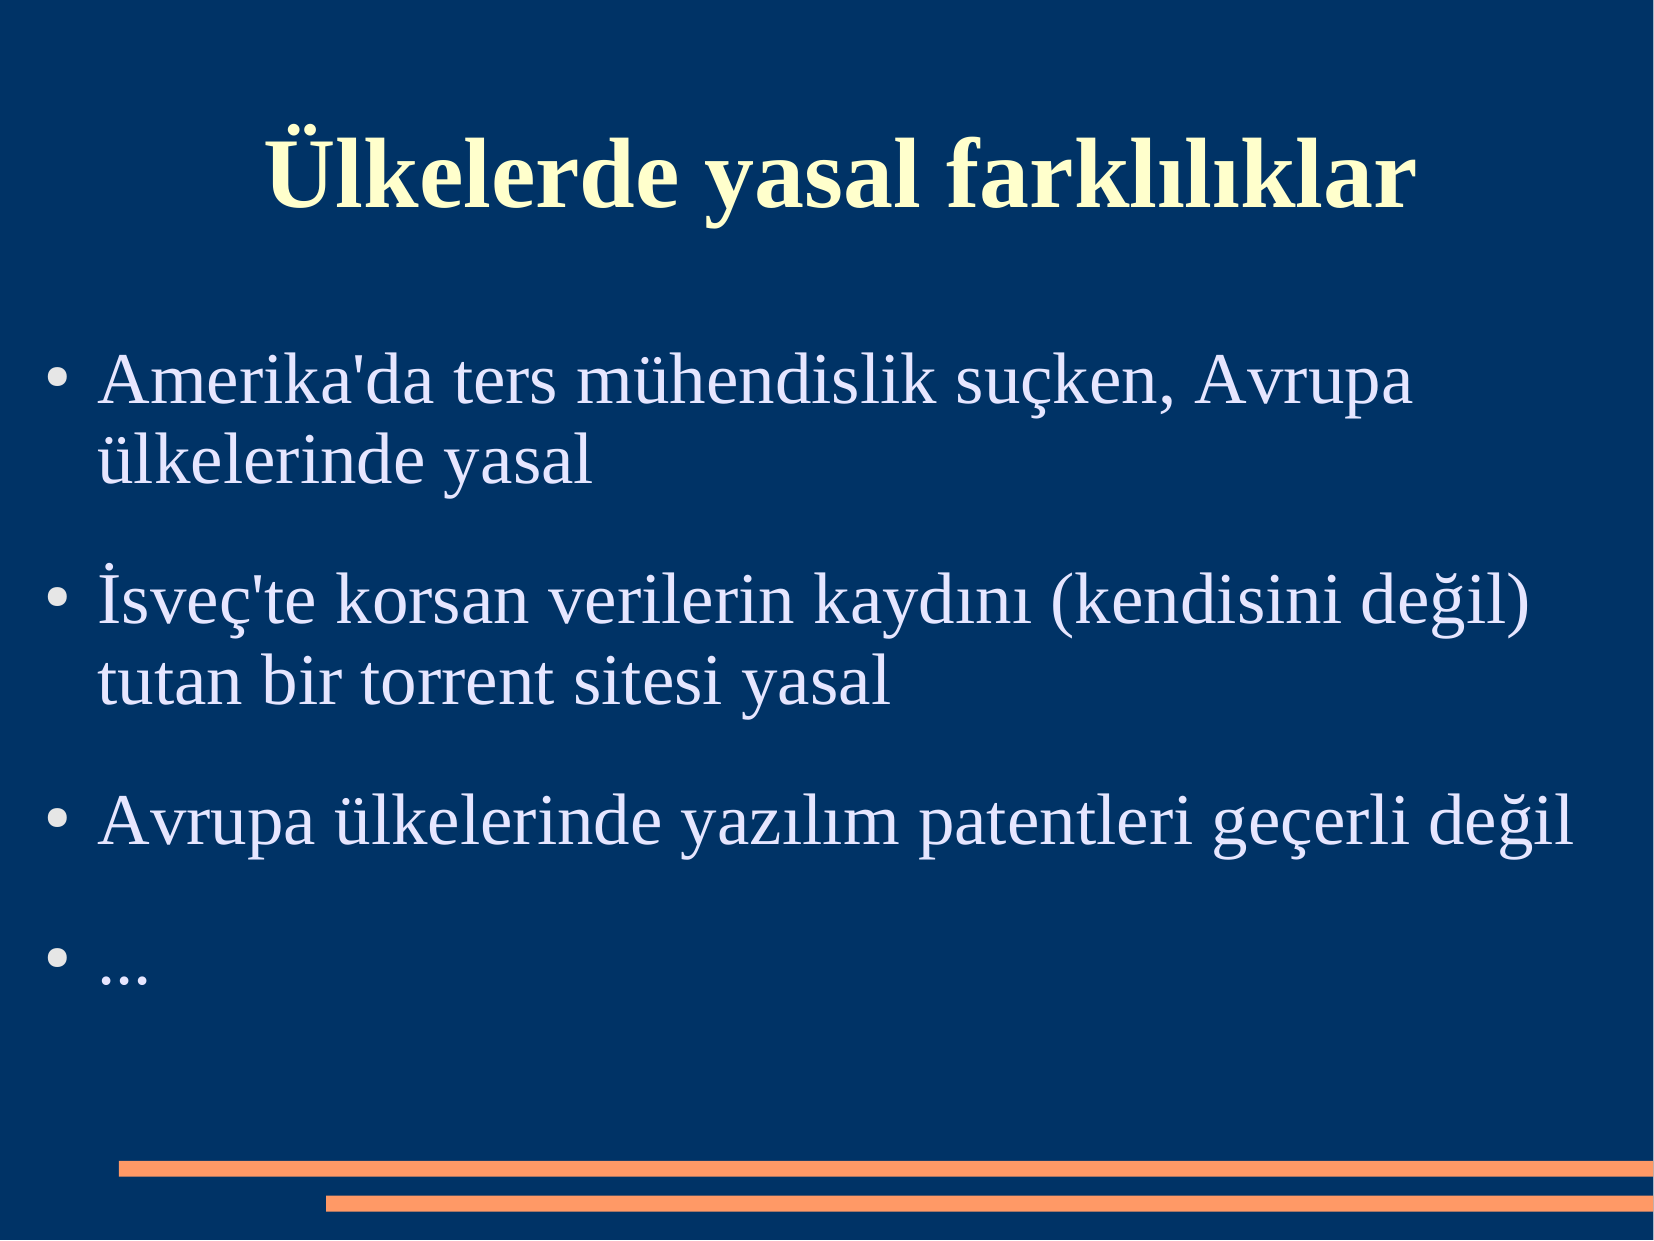

# Ülkelerde yasal farklılıklar
Amerika'da ters mühendislik suçken, Avrupa ülkelerinde yasal
İsveç'te korsan verilerin kaydını (kendisini değil) tutan bir torrent sitesi yasal
Avrupa ülkelerinde yazılım patentleri geçerli değil
...